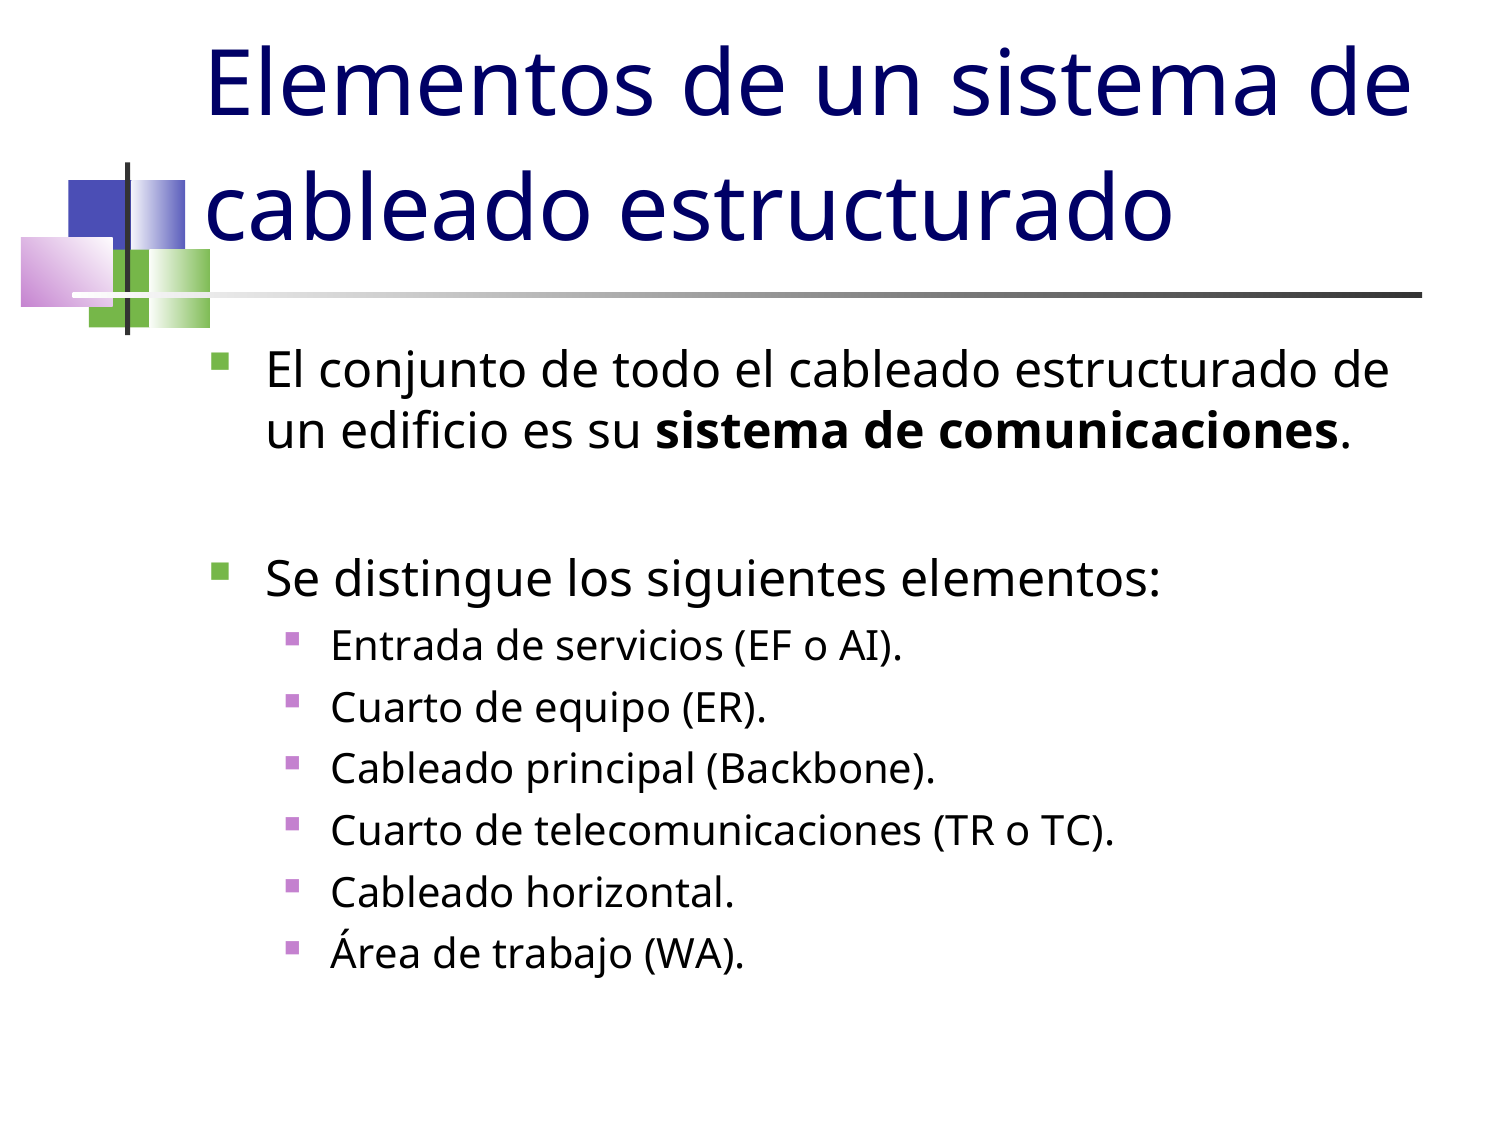

# Elementos de un sistema de cableado estructurado
El conjunto de todo el cableado estructurado de un edificio es su sistema de comunicaciones.
Se distingue los siguientes elementos:
Entrada de servicios (EF o AI).
Cuarto de equipo (ER).
Cableado principal (Backbone).
Cuarto de telecomunicaciones (TR o TC).
Cableado horizontal.
Área de trabajo (WA).